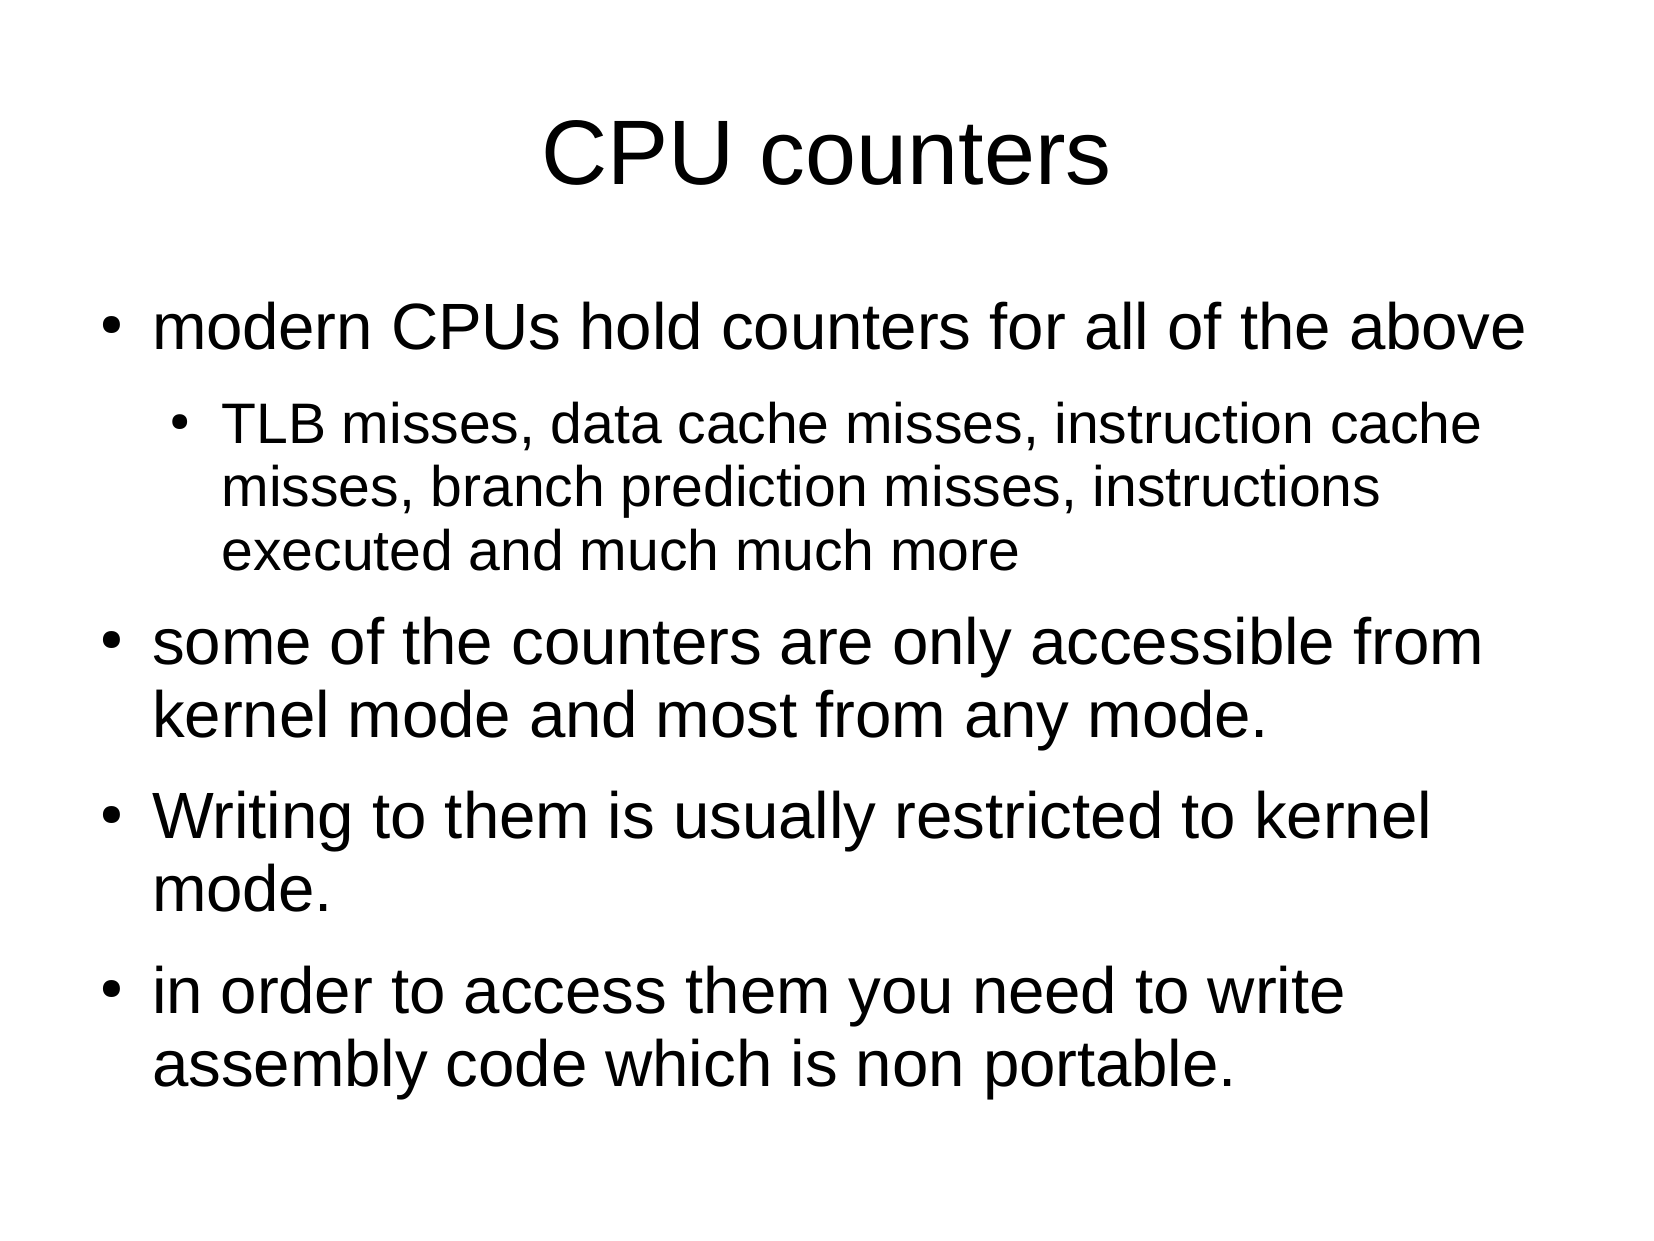

# CPU counters
modern CPUs hold counters for all of the above
TLB misses, data cache misses, instruction cache misses, branch prediction misses, instructions executed and much much more
some of the counters are only accessible from kernel mode and most from any mode.
Writing to them is usually restricted to kernel mode.
in order to access them you need to write assembly code which is non portable.